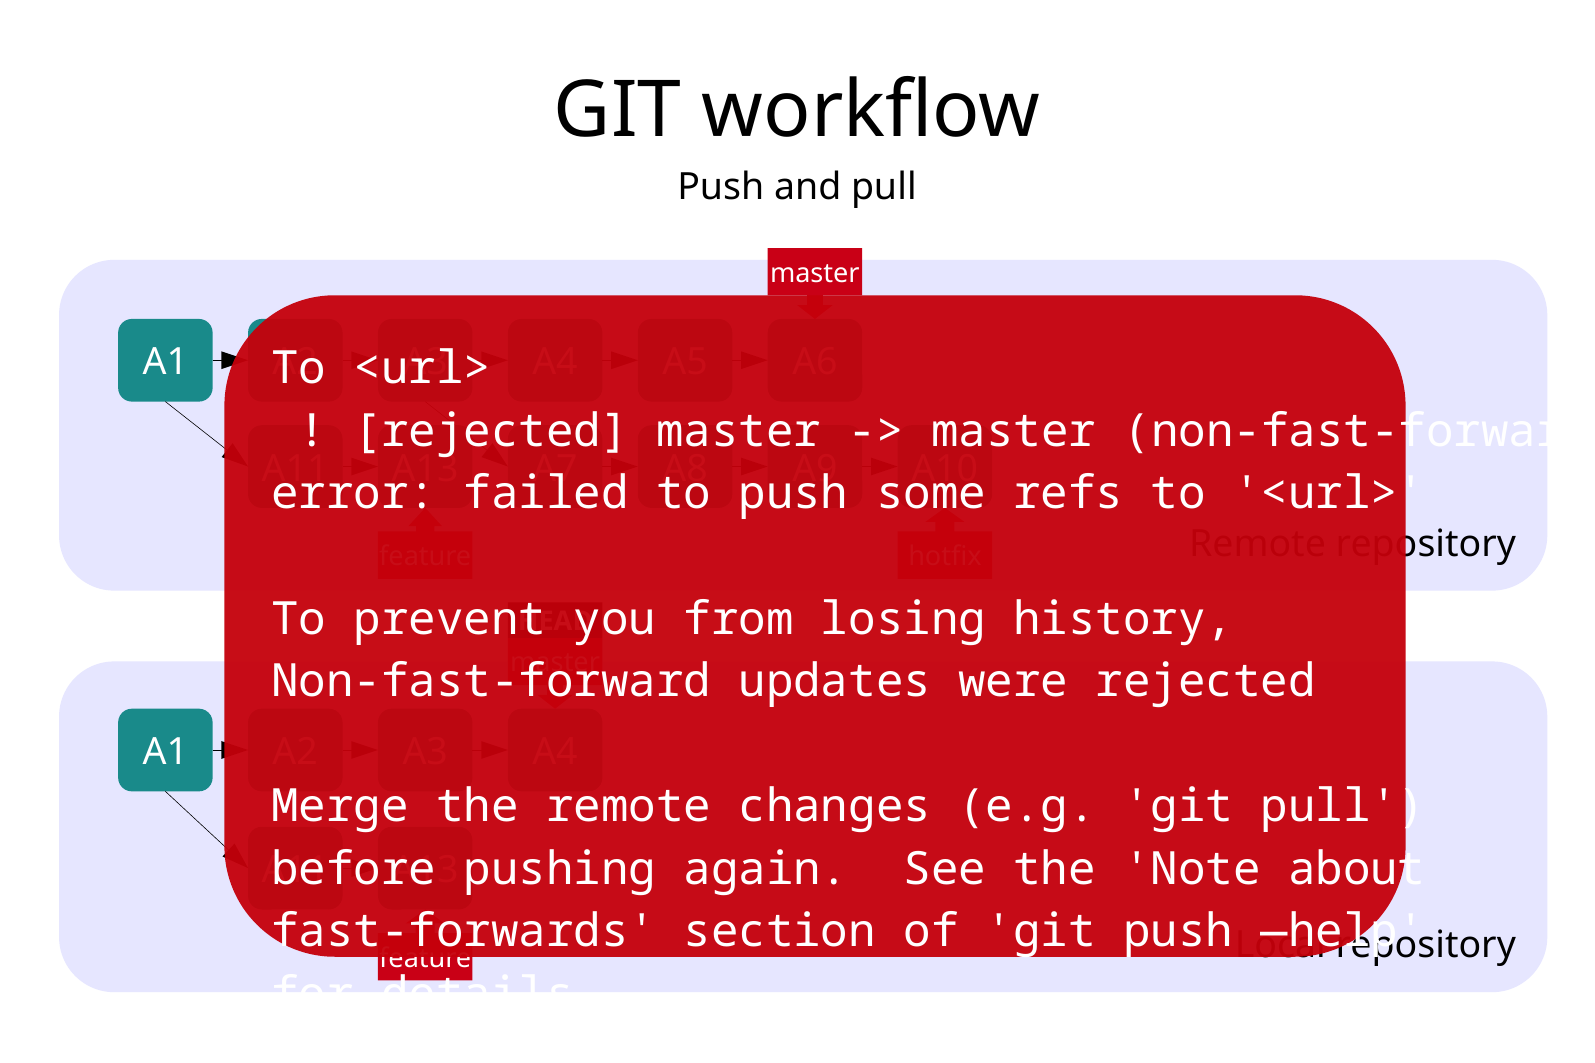

# GIT workflow Push and pull
master
Remote repository
To <url>
 ! [rejected] master -> master (non-fast-forward)
error: failed to push some refs to '<url>'
To prevent you from losing history,
Non-fast-forward updates were rejected
Merge the remote changes (e.g. 'git pull')
before pushing again. See the 'Note about
fast-forwards' section of 'git push —help'
for details.
A1
A2
A3
A4
A5
A6
A11
A13
A7
A8
A9
A10
feature
hotfix
HEAD
master
Local repository
A1
A2
A3
A4
A11
A13
feature